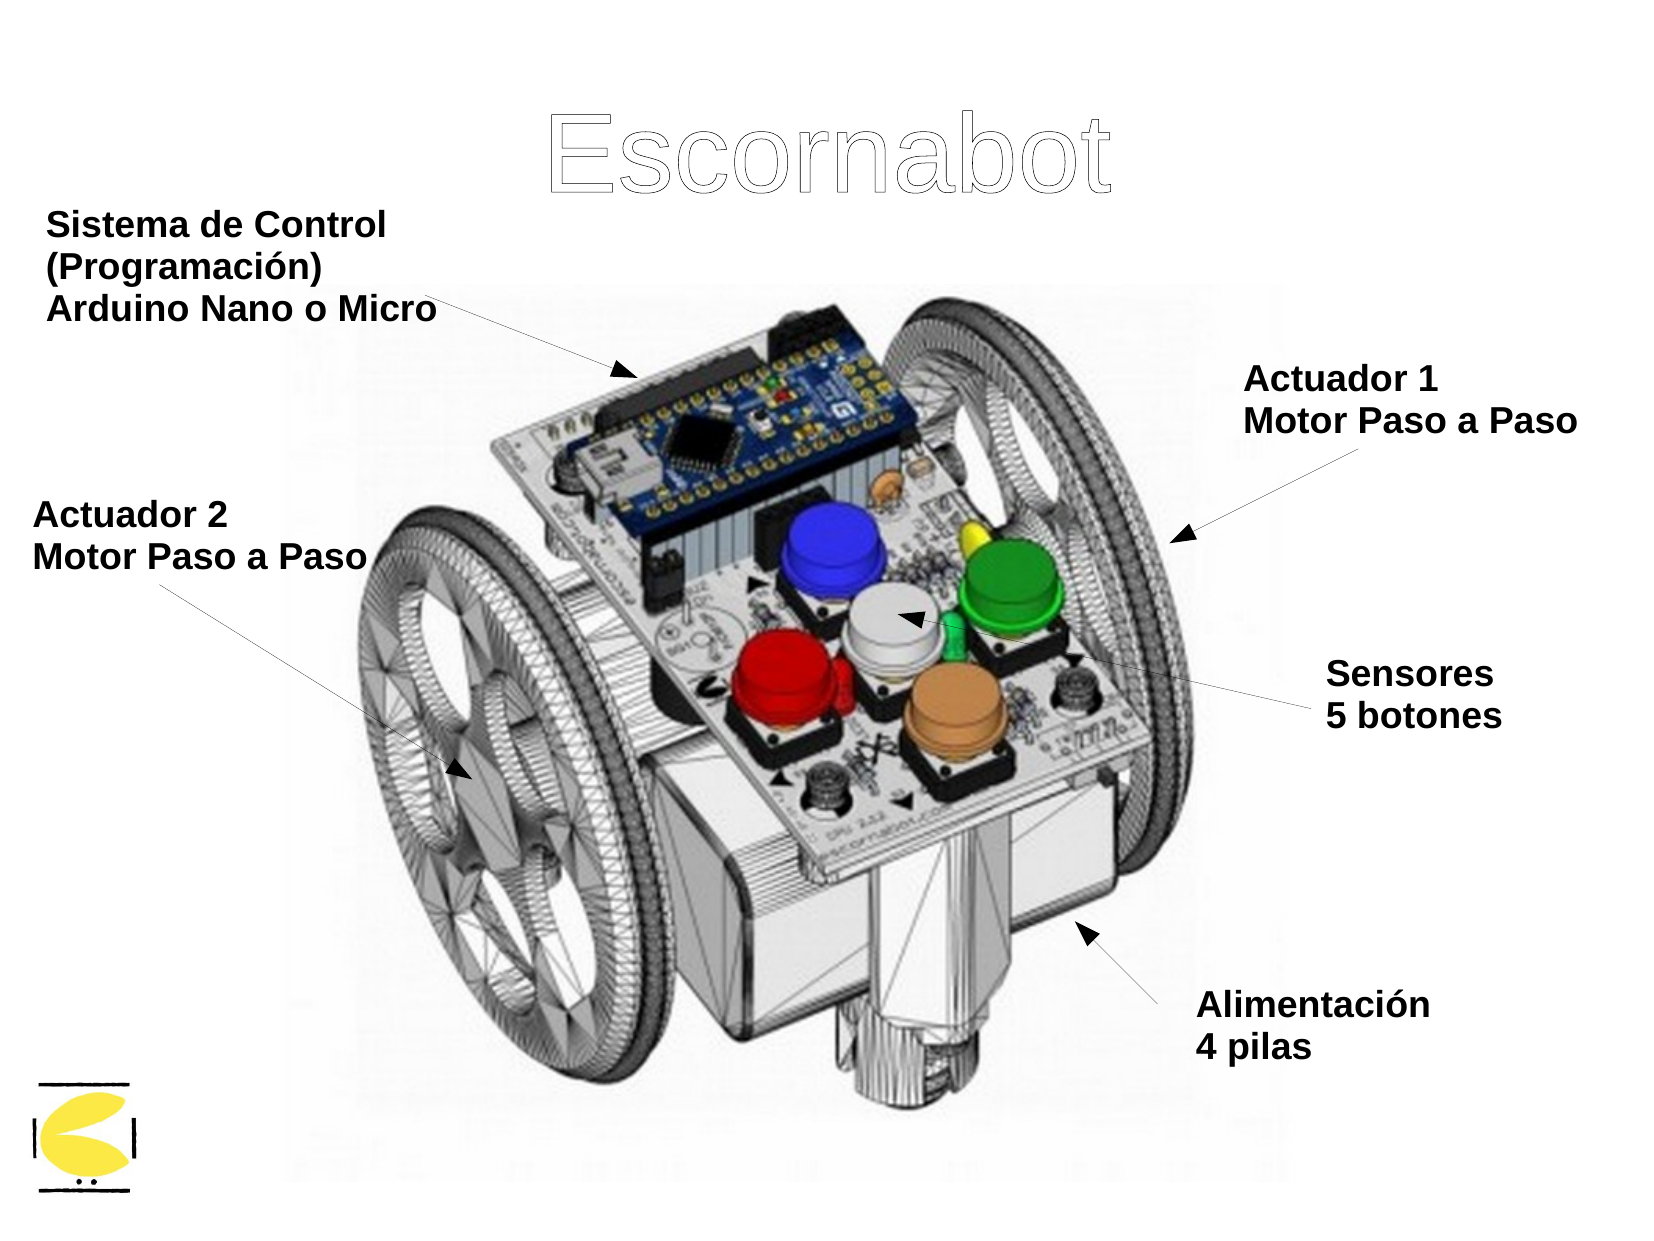

# Escornabot
Sistema de Control
(Programación)
Arduino Nano o Micro
Actuador 1
Motor Paso a Paso
Actuador 2
Motor Paso a Paso
Sensores
5 botones
Alimentación
4 pilas